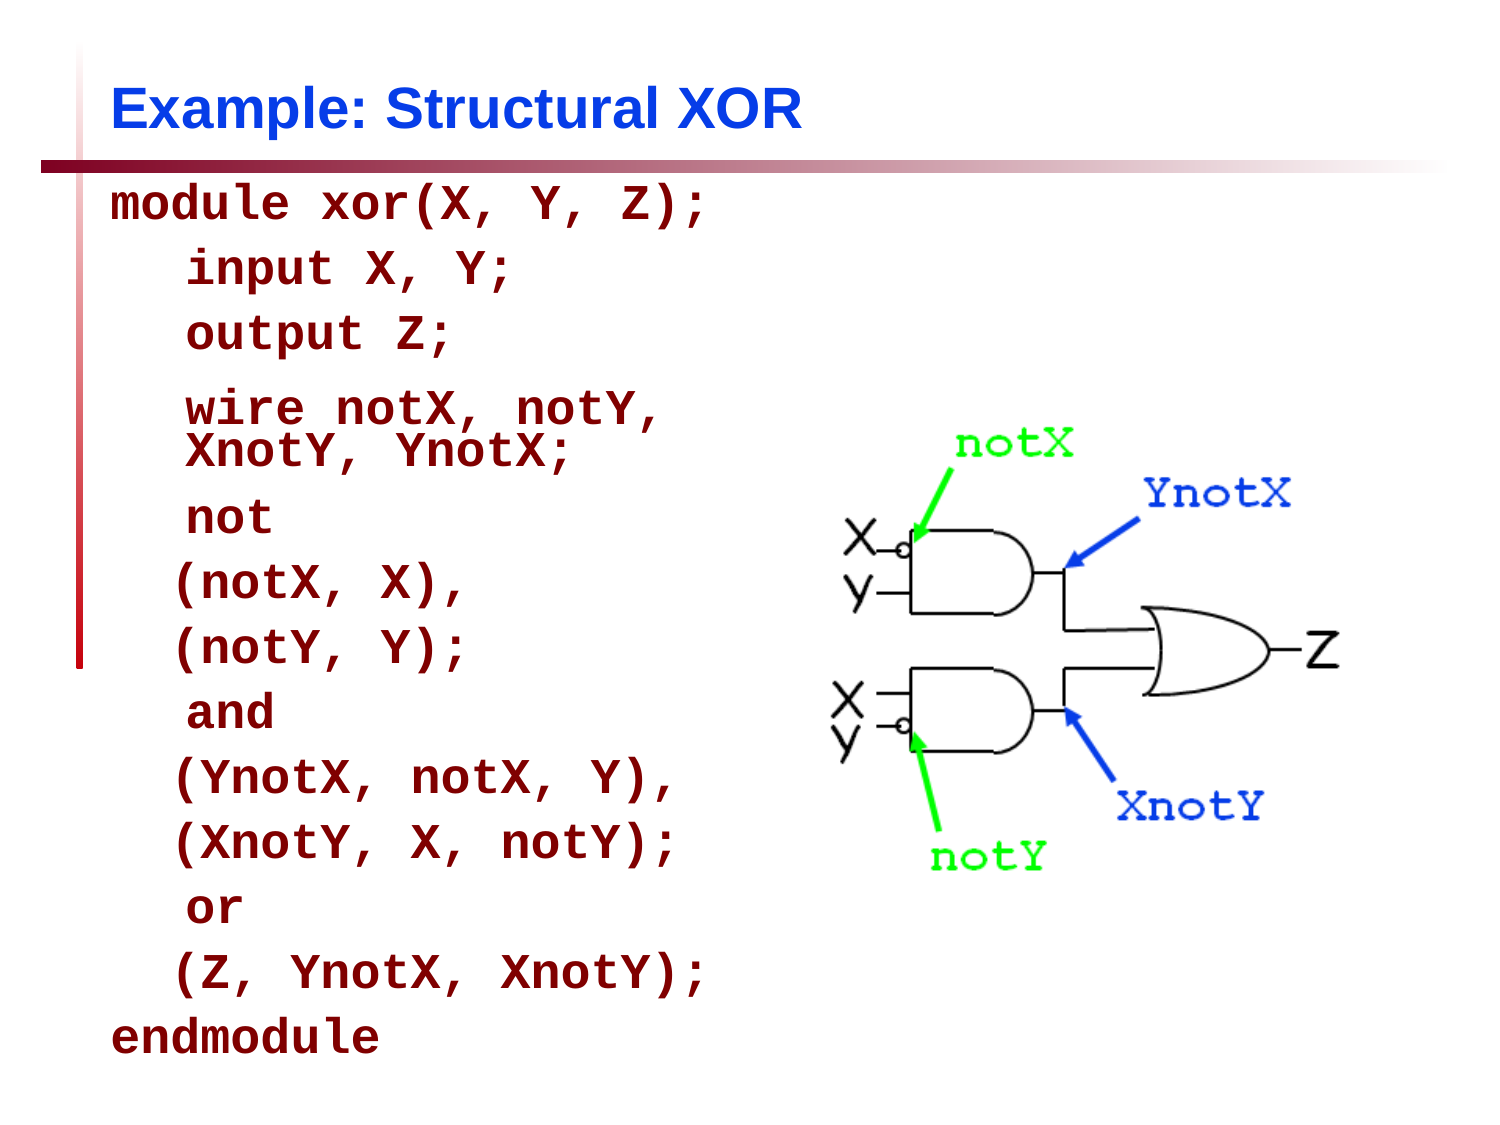

# Example: Structural XOR
module xor(X, Y, Z);
	input X, Y;
	output Z;
	wire notX, notY,
	XnotY, YnotX;
	not
 (notX, X),
 (notY, Y);
	and
 (YnotX, notX, Y),
 (XnotY, X, notY);
	or
 (Z, YnotX, XnotY);
endmodule